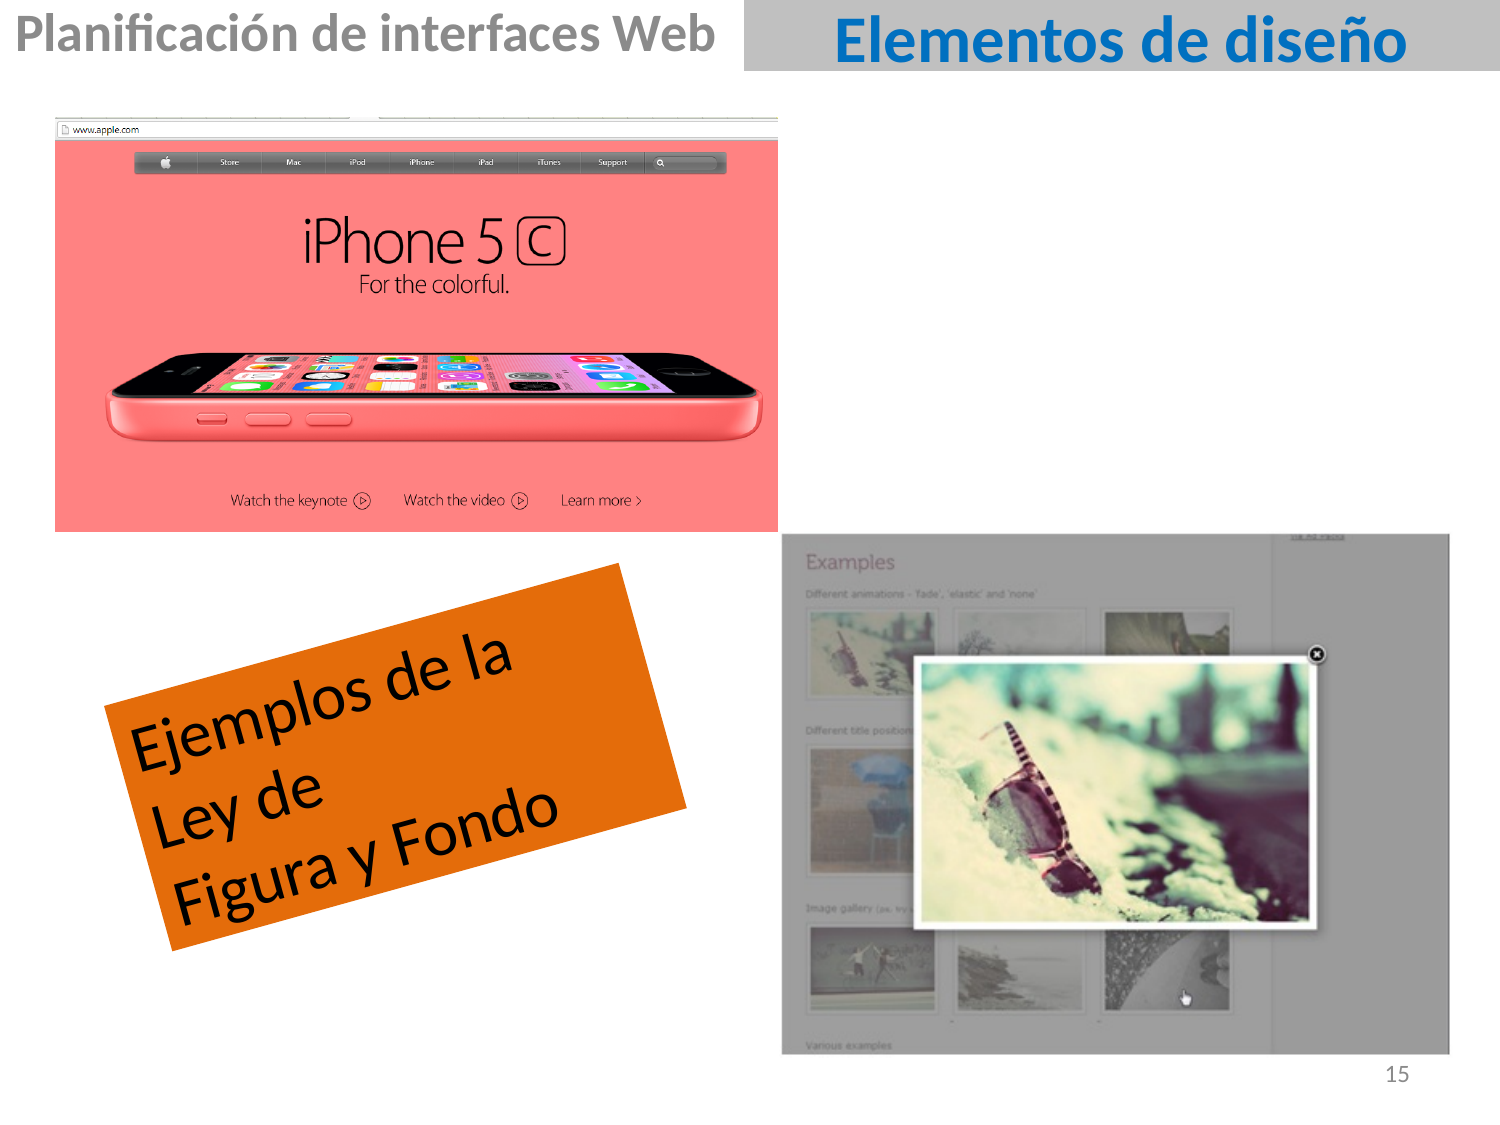

# Planificación de interfaces Web
Elementos de diseño
Ejemplos de la
Ley de
Figura y Fondo